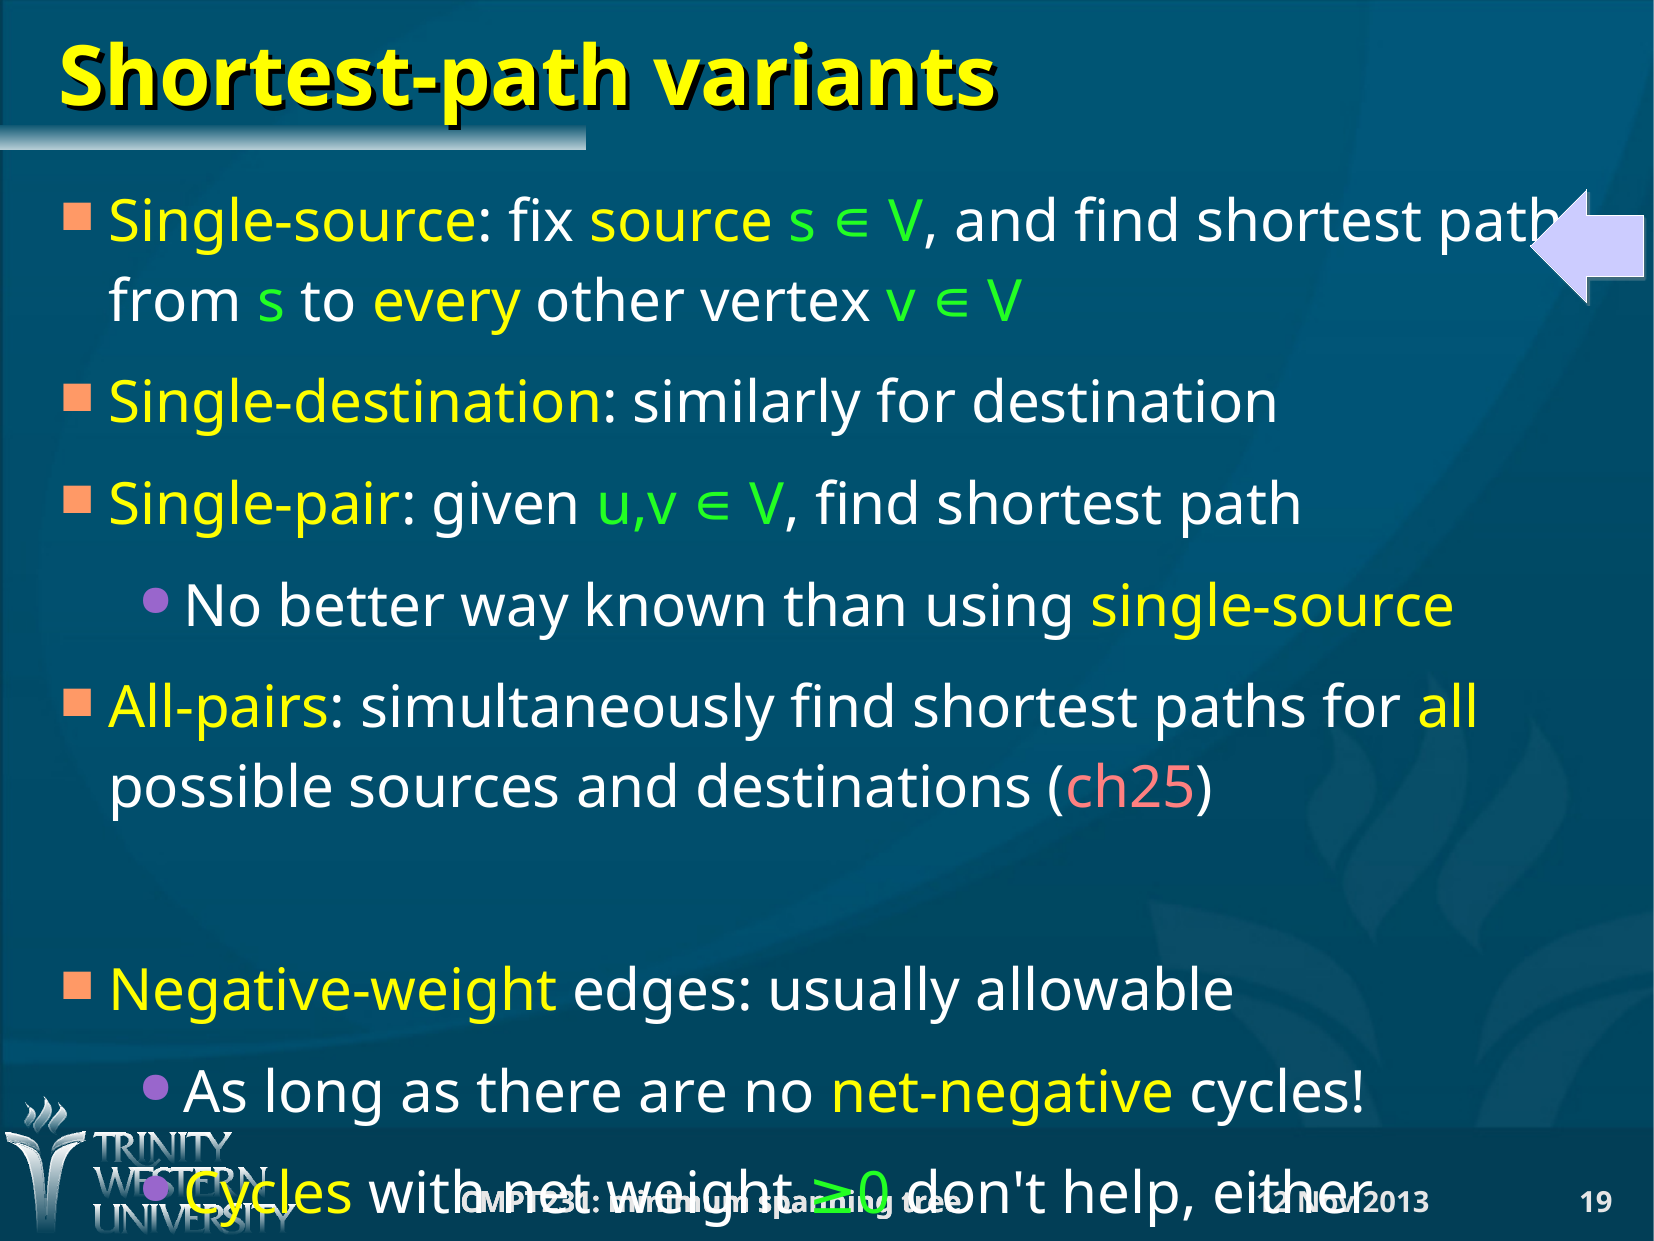

# Shortest-path variants
Single-source: fix source s ∊ V, and find shortest paths from s to every other vertex v ∊ V
Single-destination: similarly for destination
Single-pair: given u,v ∊ V, find shortest path
No better way known than using single-source
All-pairs: simultaneously find shortest paths for all possible sources and destinations (ch25)
Negative-weight edges: usually allowable
As long as there are no net-negative cycles!
Cycles with net weight ≥0 don't help, either
CMPT231: minimum spanning tree
12 Nov 2013
19